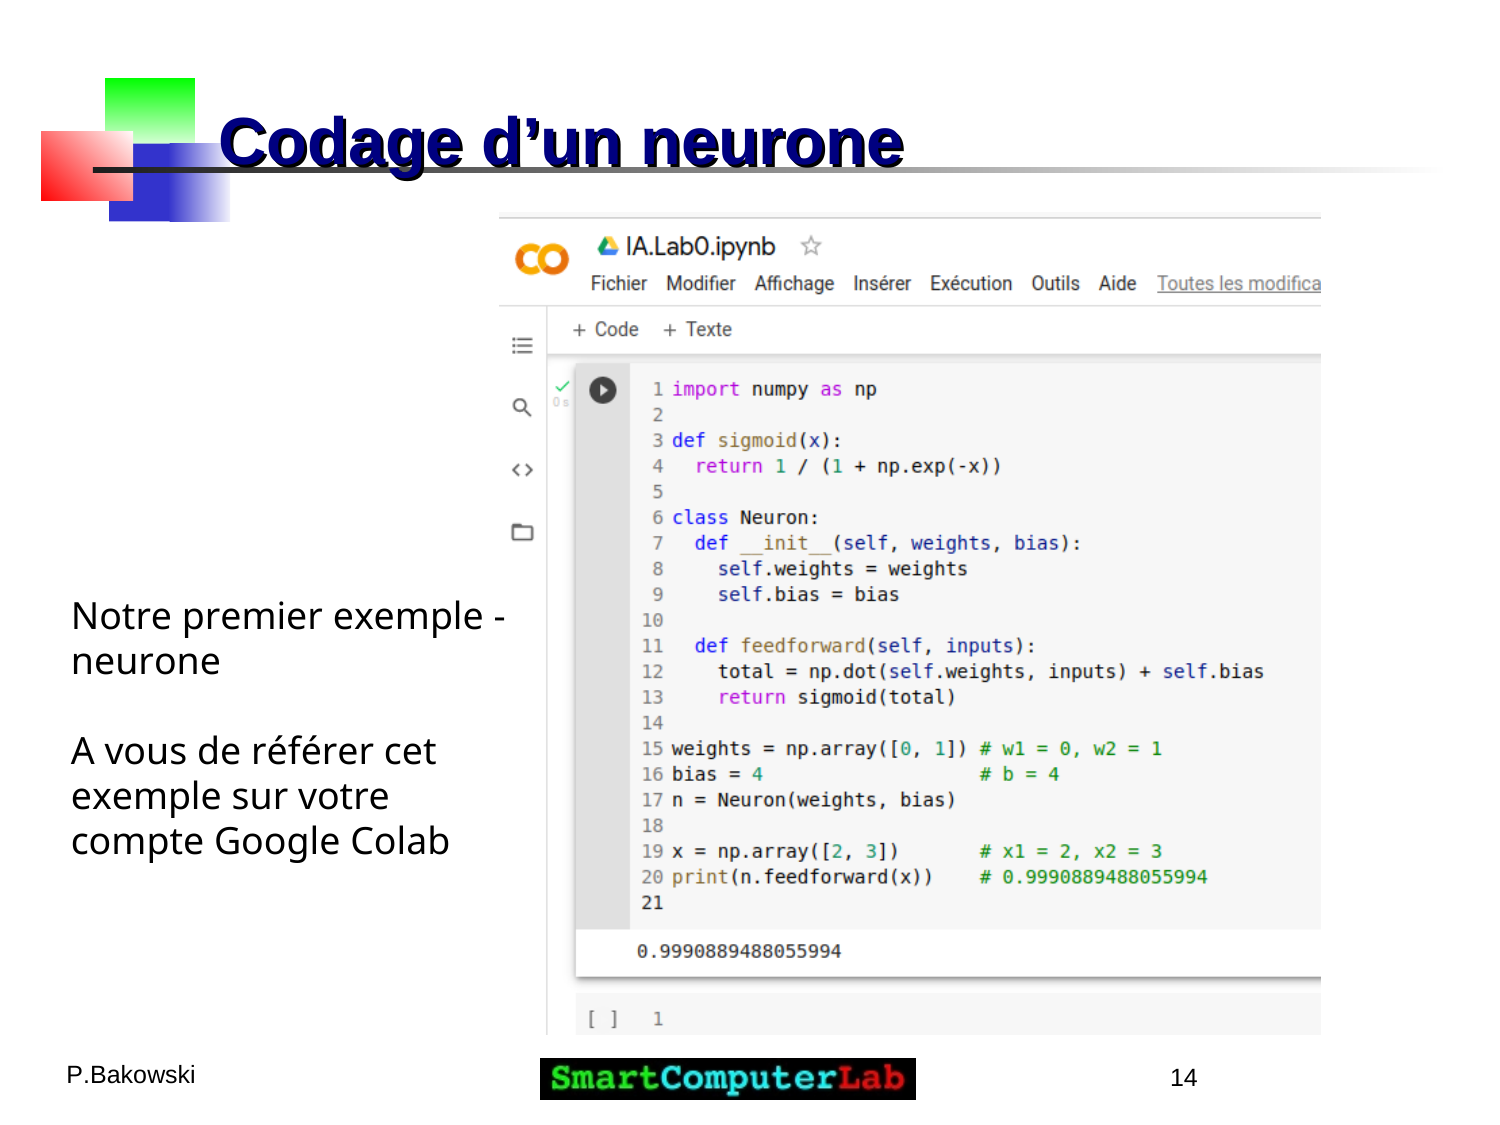

# Codage d’un neurone
Notre premier exemple - neurone
A vous de référer cet exemple sur votre compte Google Colab
14